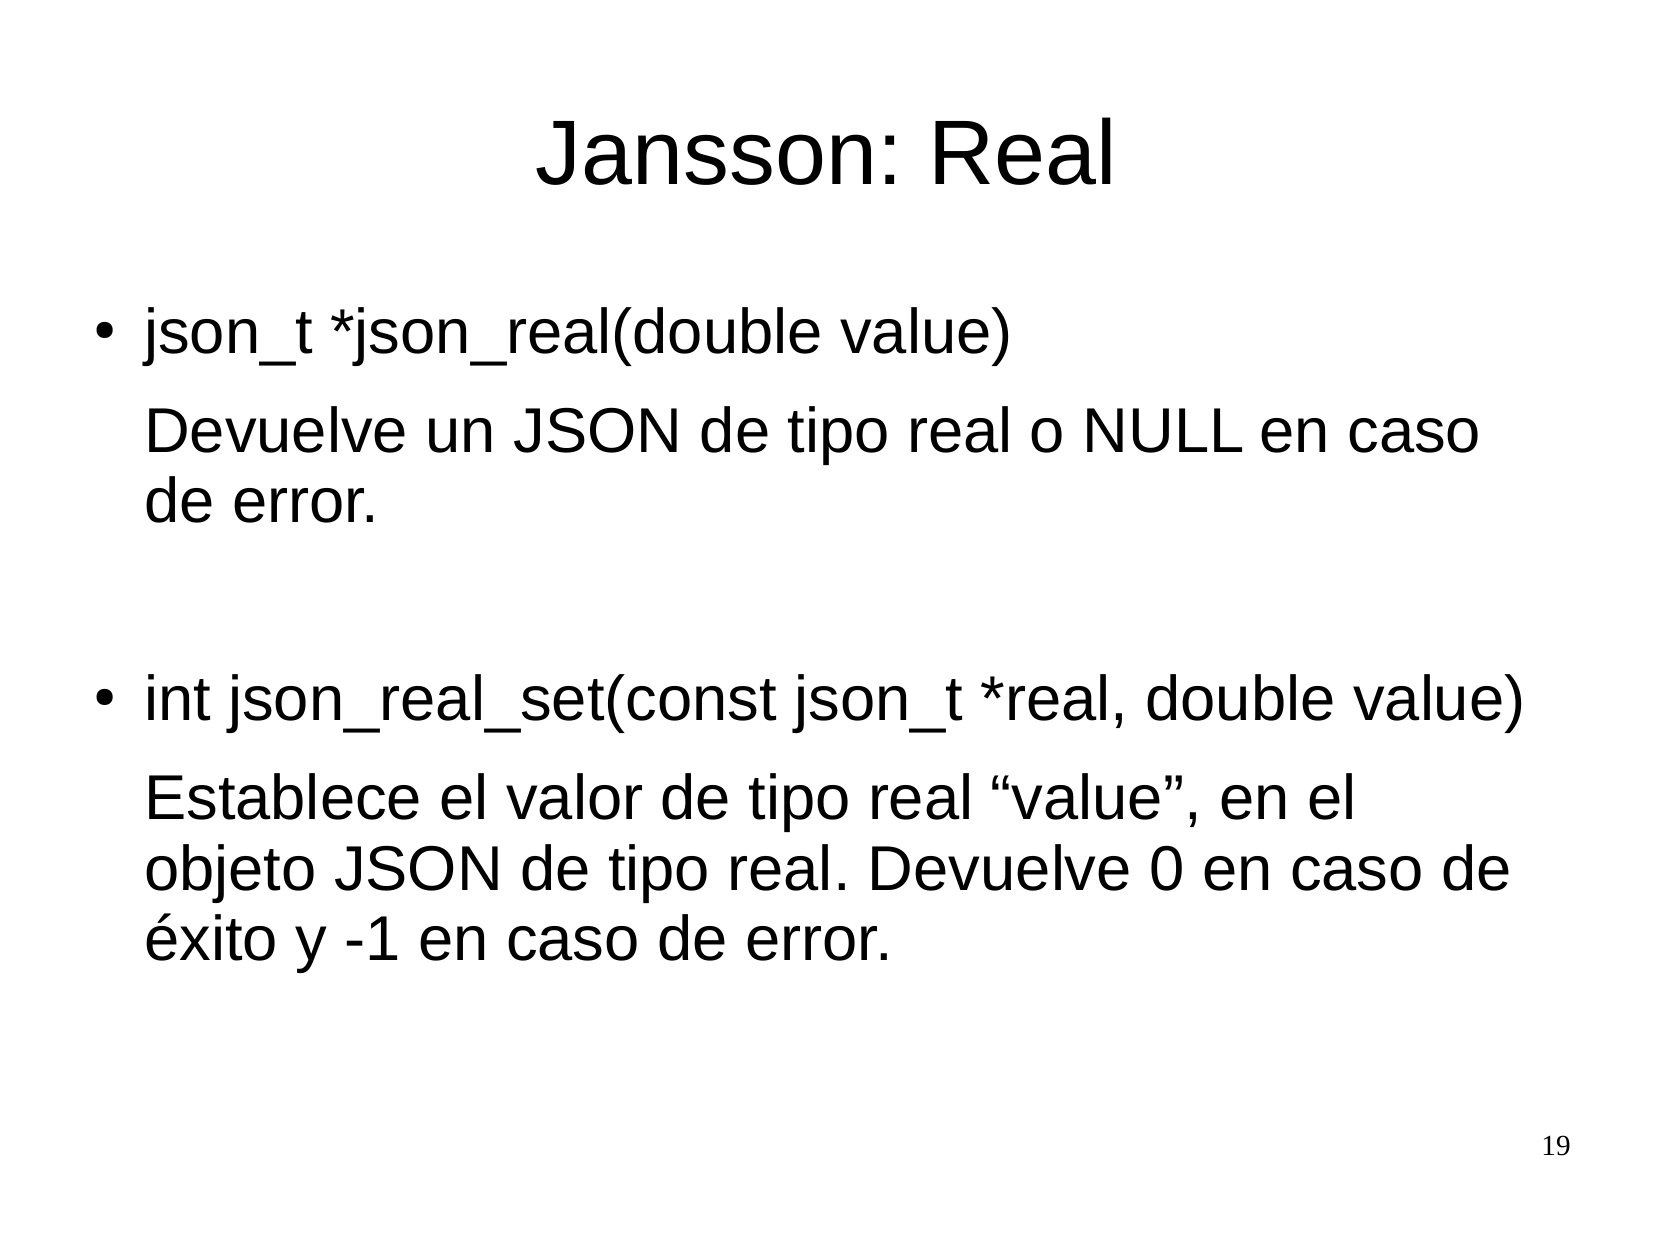

# Jansson: Real
json_t *json_real(double value)
Devuelve un JSON de tipo real o NULL en caso de error.
int json_real_set(const json_t *real, double value)
Establece el valor de tipo real “value”, en el objeto JSON de tipo real. Devuelve 0 en caso de éxito y -1 en caso de error.
19